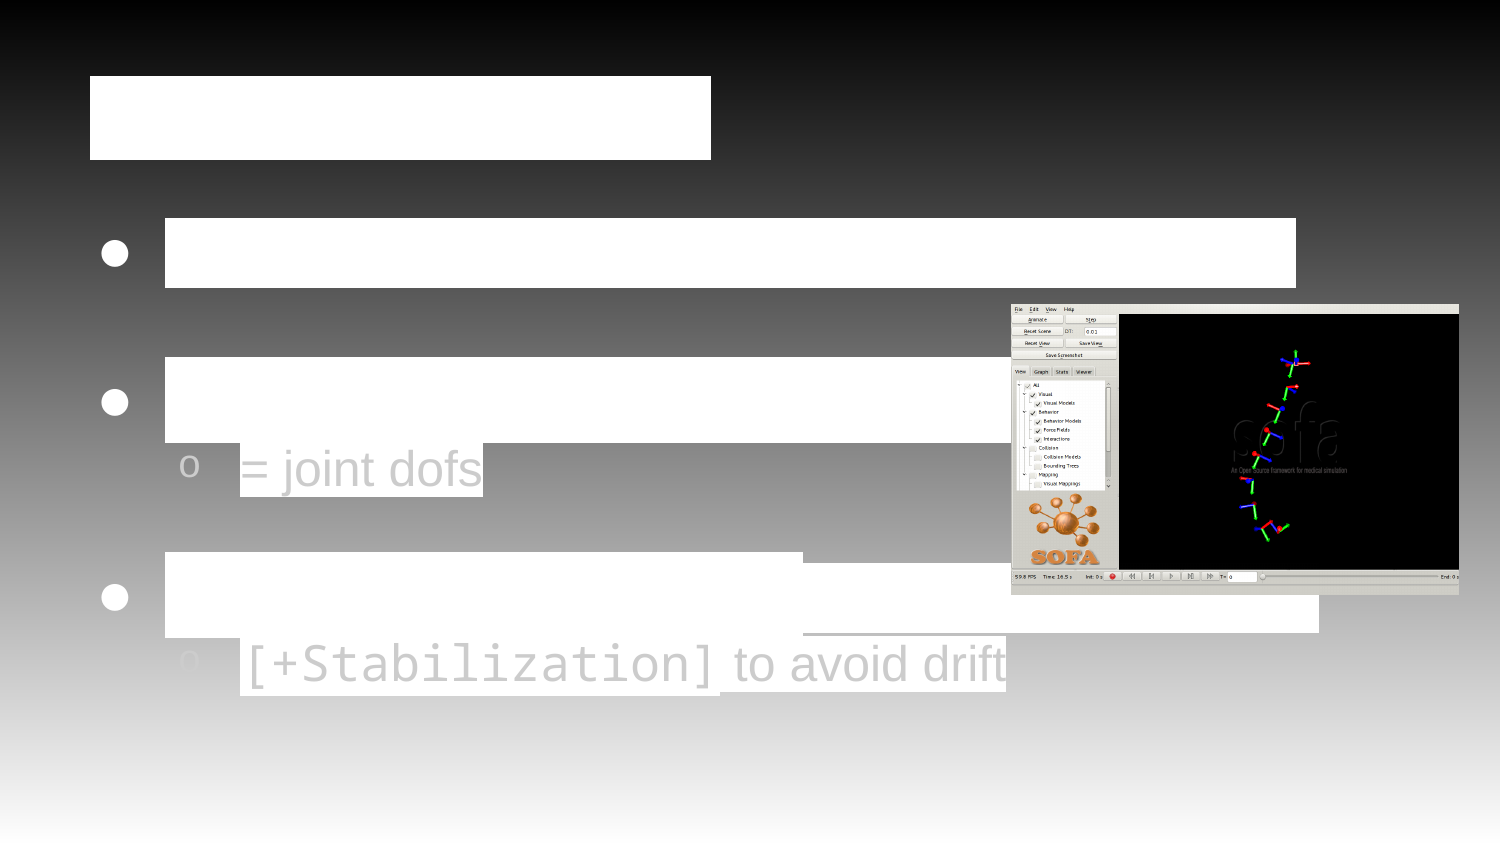

# Articulated Chain
Map parent/child rigid frames for the joint
RigidJoint(Multi)Mapping
= joint dofs
UniformCompliance on translation part
[+Stabilization] to avoid drift